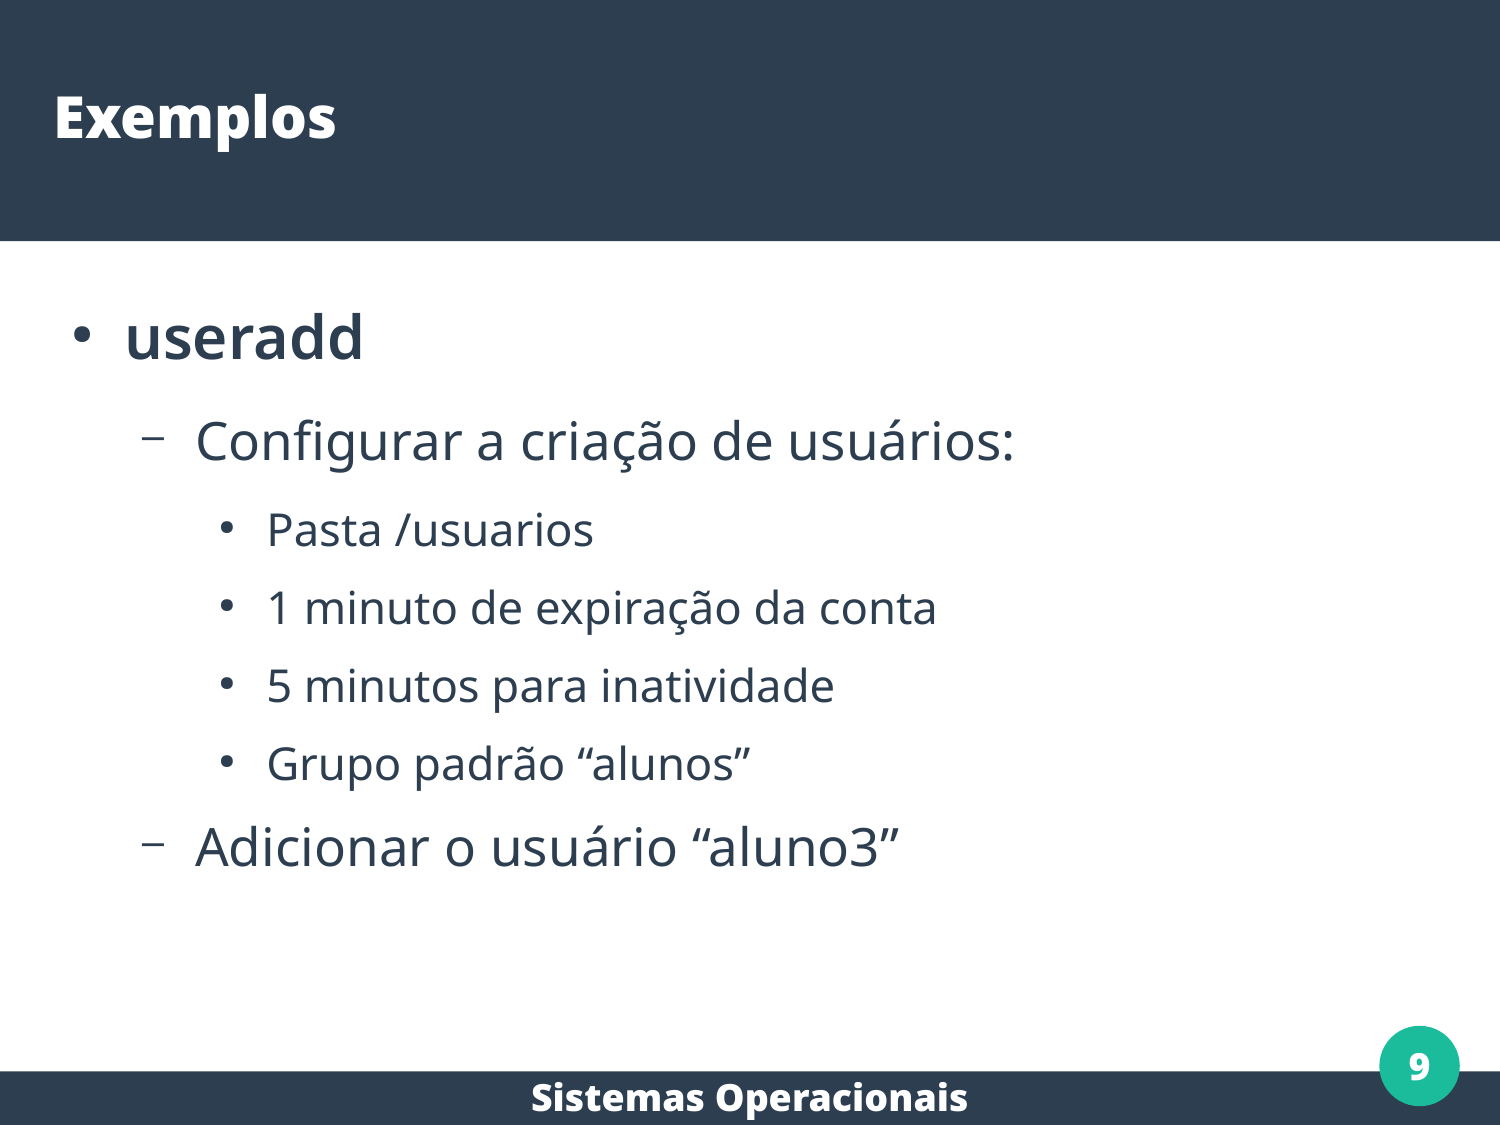

# Exemplos
useradd
Configurar a criação de usuários:
Pasta /usuarios
1 minuto de expiração da conta
5 minutos para inatividade
Grupo padrão “alunos”
Adicionar o usuário “aluno3”
9
Sistemas Operacionais